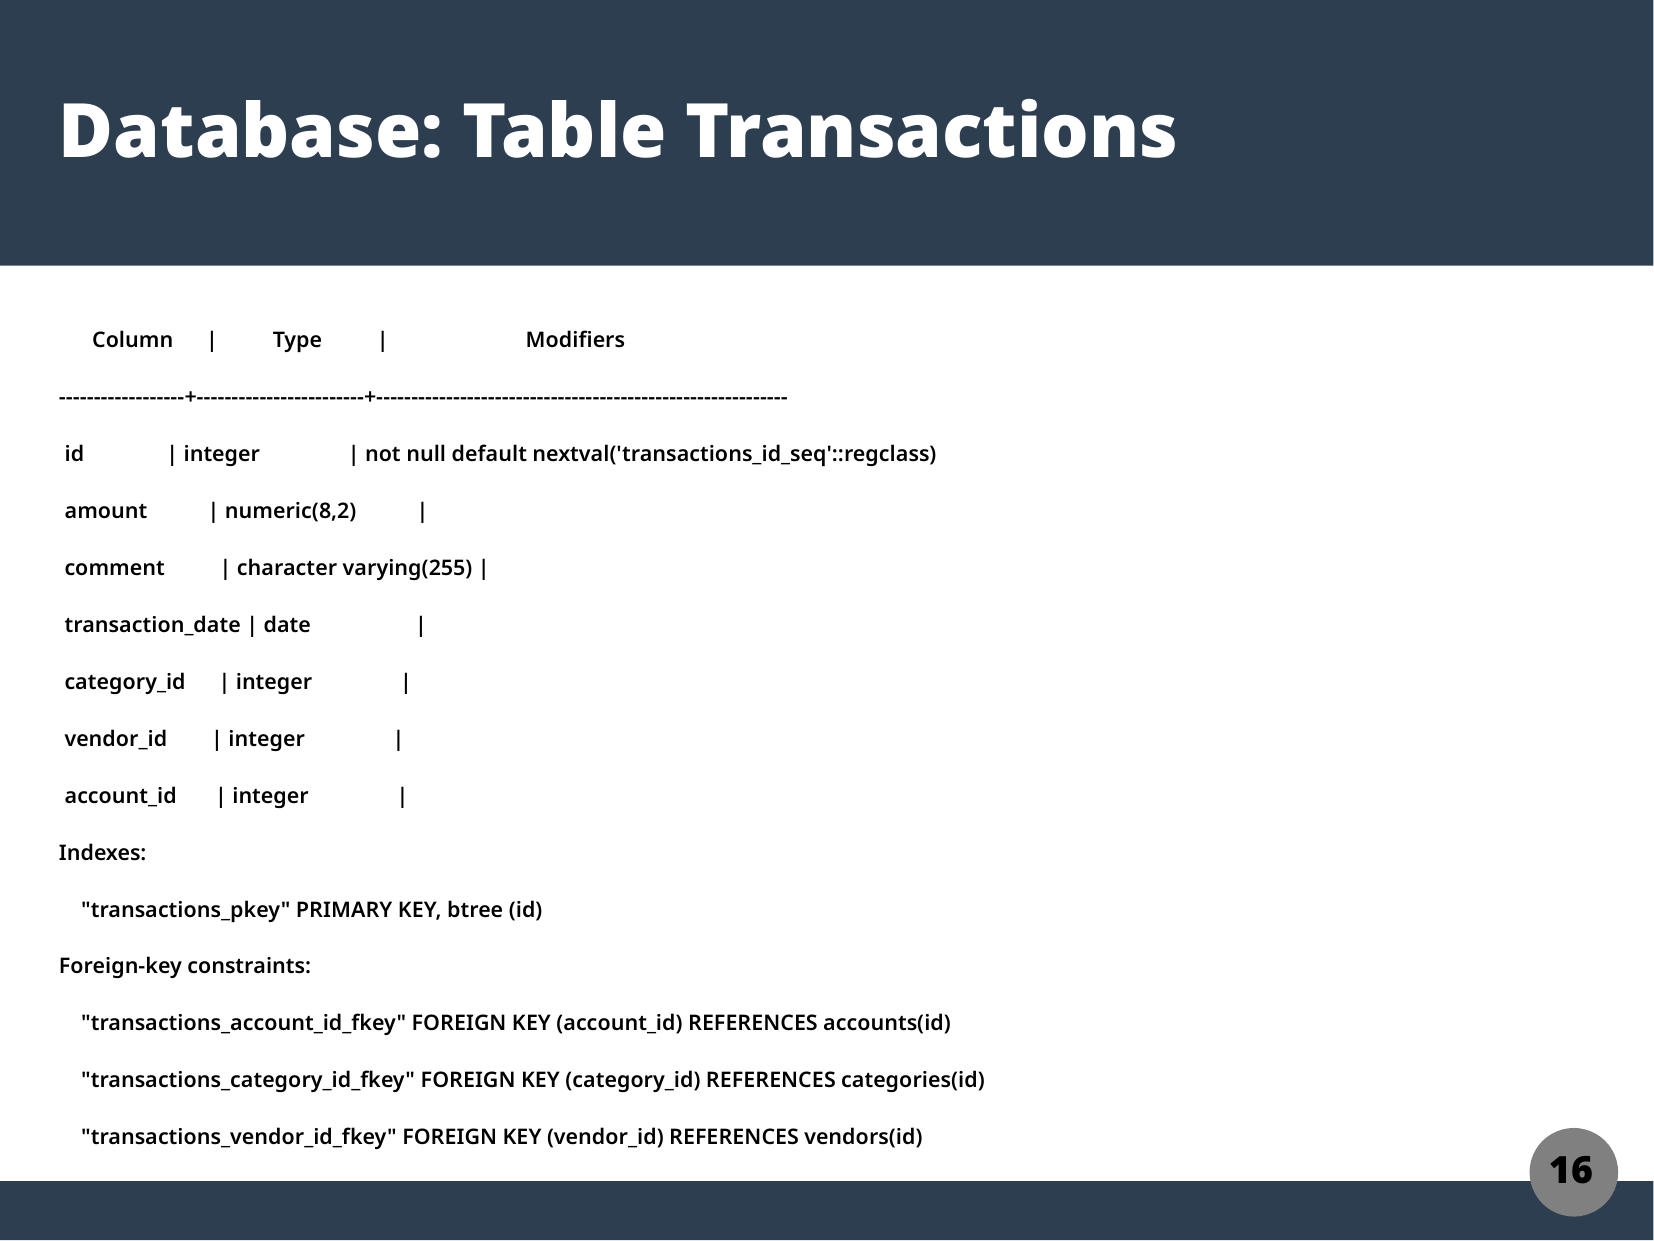

# Database: Table Transactions
 Column | Type | Modifiers
------------------+------------------------+-----------------------------------------------------------
 id | integer | not null default nextval('transactions_id_seq'::regclass)
 amount | numeric(8,2) |
 comment | character varying(255) |
 transaction_date | date |
 category_id | integer |
 vendor_id | integer |
 account_id | integer |
Indexes:
 "transactions_pkey" PRIMARY KEY, btree (id)
Foreign-key constraints:
 "transactions_account_id_fkey" FOREIGN KEY (account_id) REFERENCES accounts(id)
 "transactions_category_id_fkey" FOREIGN KEY (category_id) REFERENCES categories(id)
 "transactions_vendor_id_fkey" FOREIGN KEY (vendor_id) REFERENCES vendors(id)
16